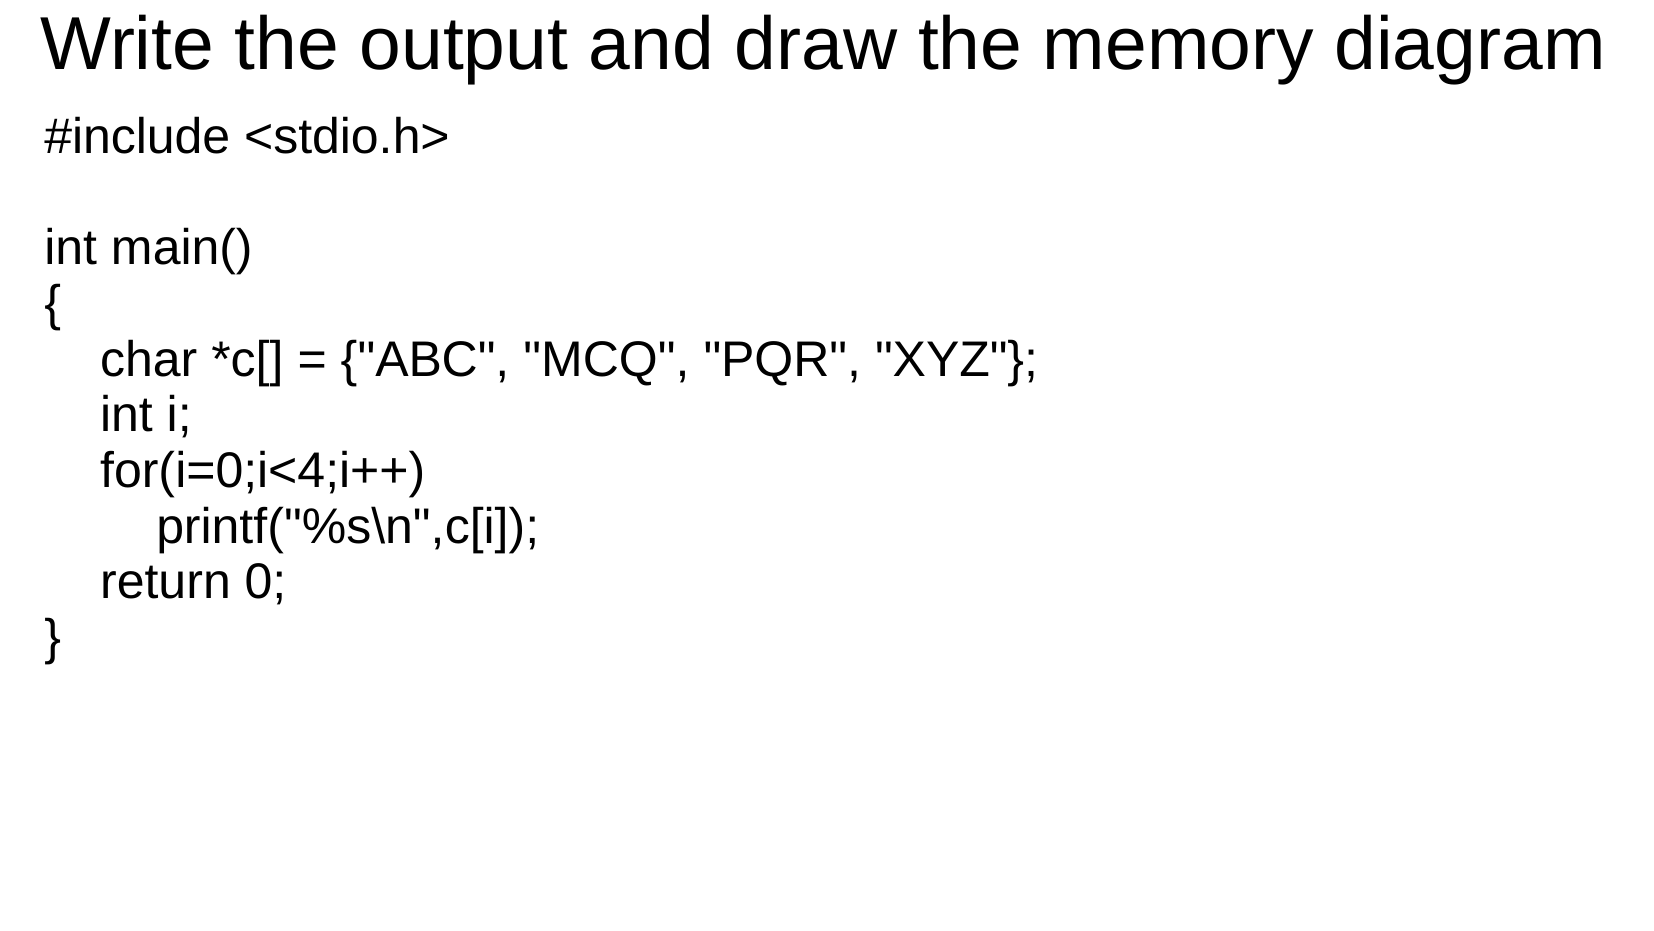

# Write the output and draw the memory diagram
#include <stdio.h>
int main()
{
 char *c[] = {"ABC", "MCQ", "PQR", "XYZ"};
 int i;
 for(i=0;i<4;i++)
 printf("%s\n",c[i]);
 return 0;
}